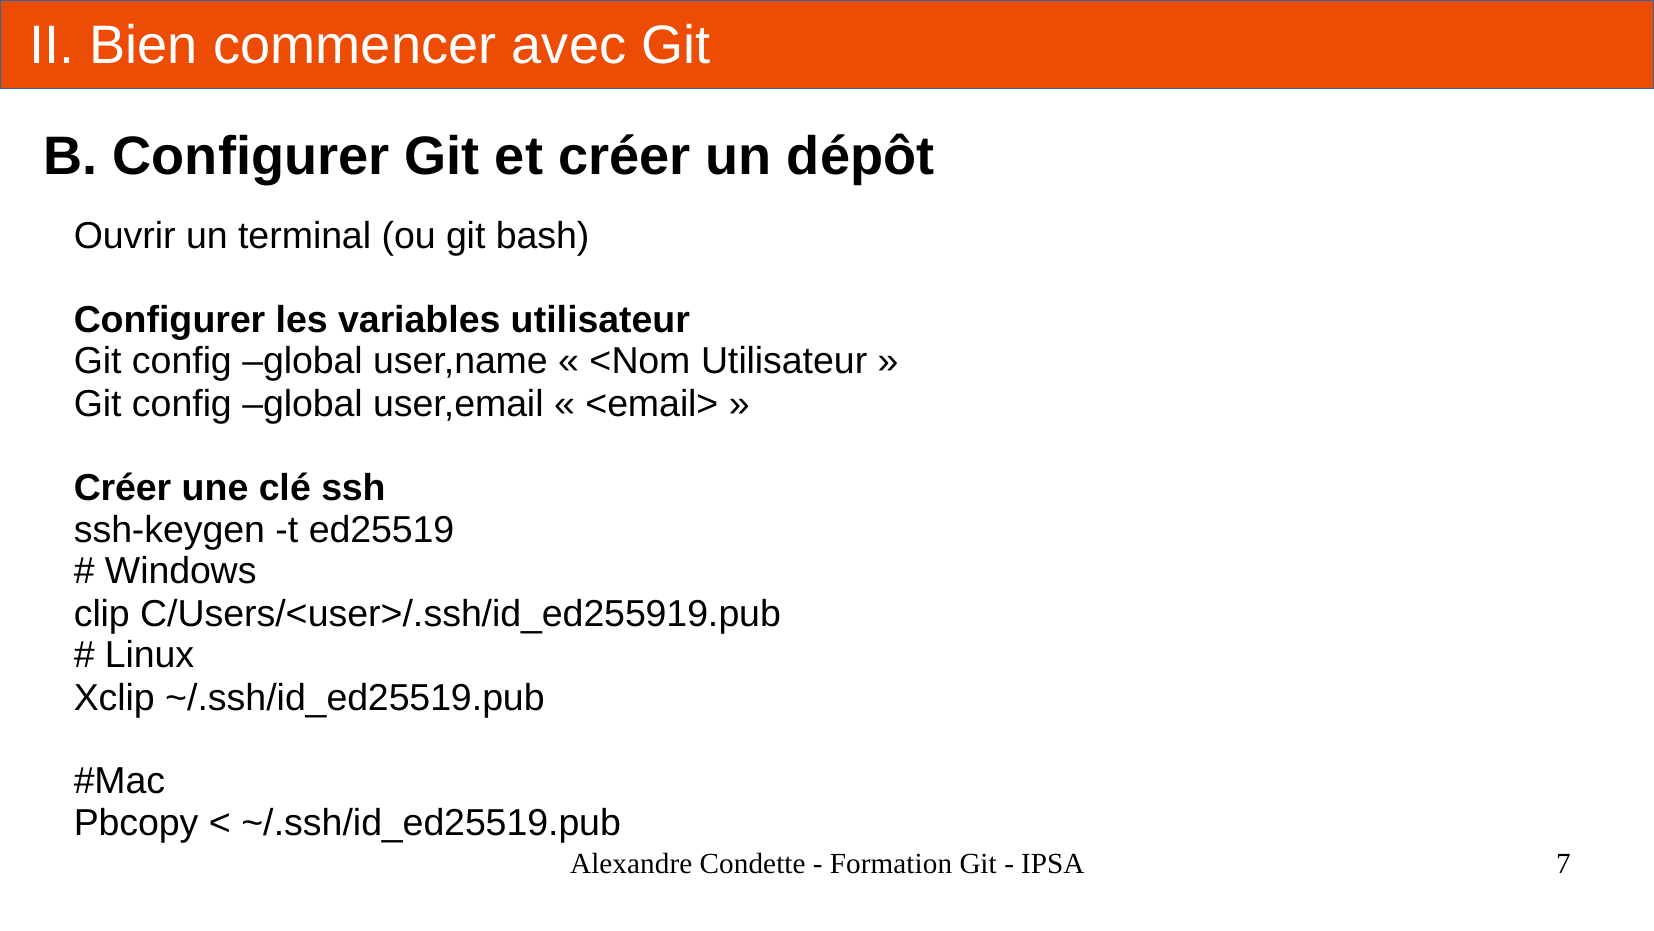

# II. Bien commencer avec Git
B. Configurer Git et créer un dépôt
Ouvrir un terminal (ou git bash)
Configurer les variables utilisateur
Git config –global user,name « <Nom Utilisateur »
Git config –global user,email « <email> »
Créer une clé ssh
ssh-keygen -t ed25519
# Windows
clip C/Users/<user>/.ssh/id_ed255919.pub
# Linux
Xclip ~/.ssh/id_ed25519.pub
#Mac
Pbcopy < ~/.ssh/id_ed25519.pub
Alexandre Condette - Formation Git - IPSA
7